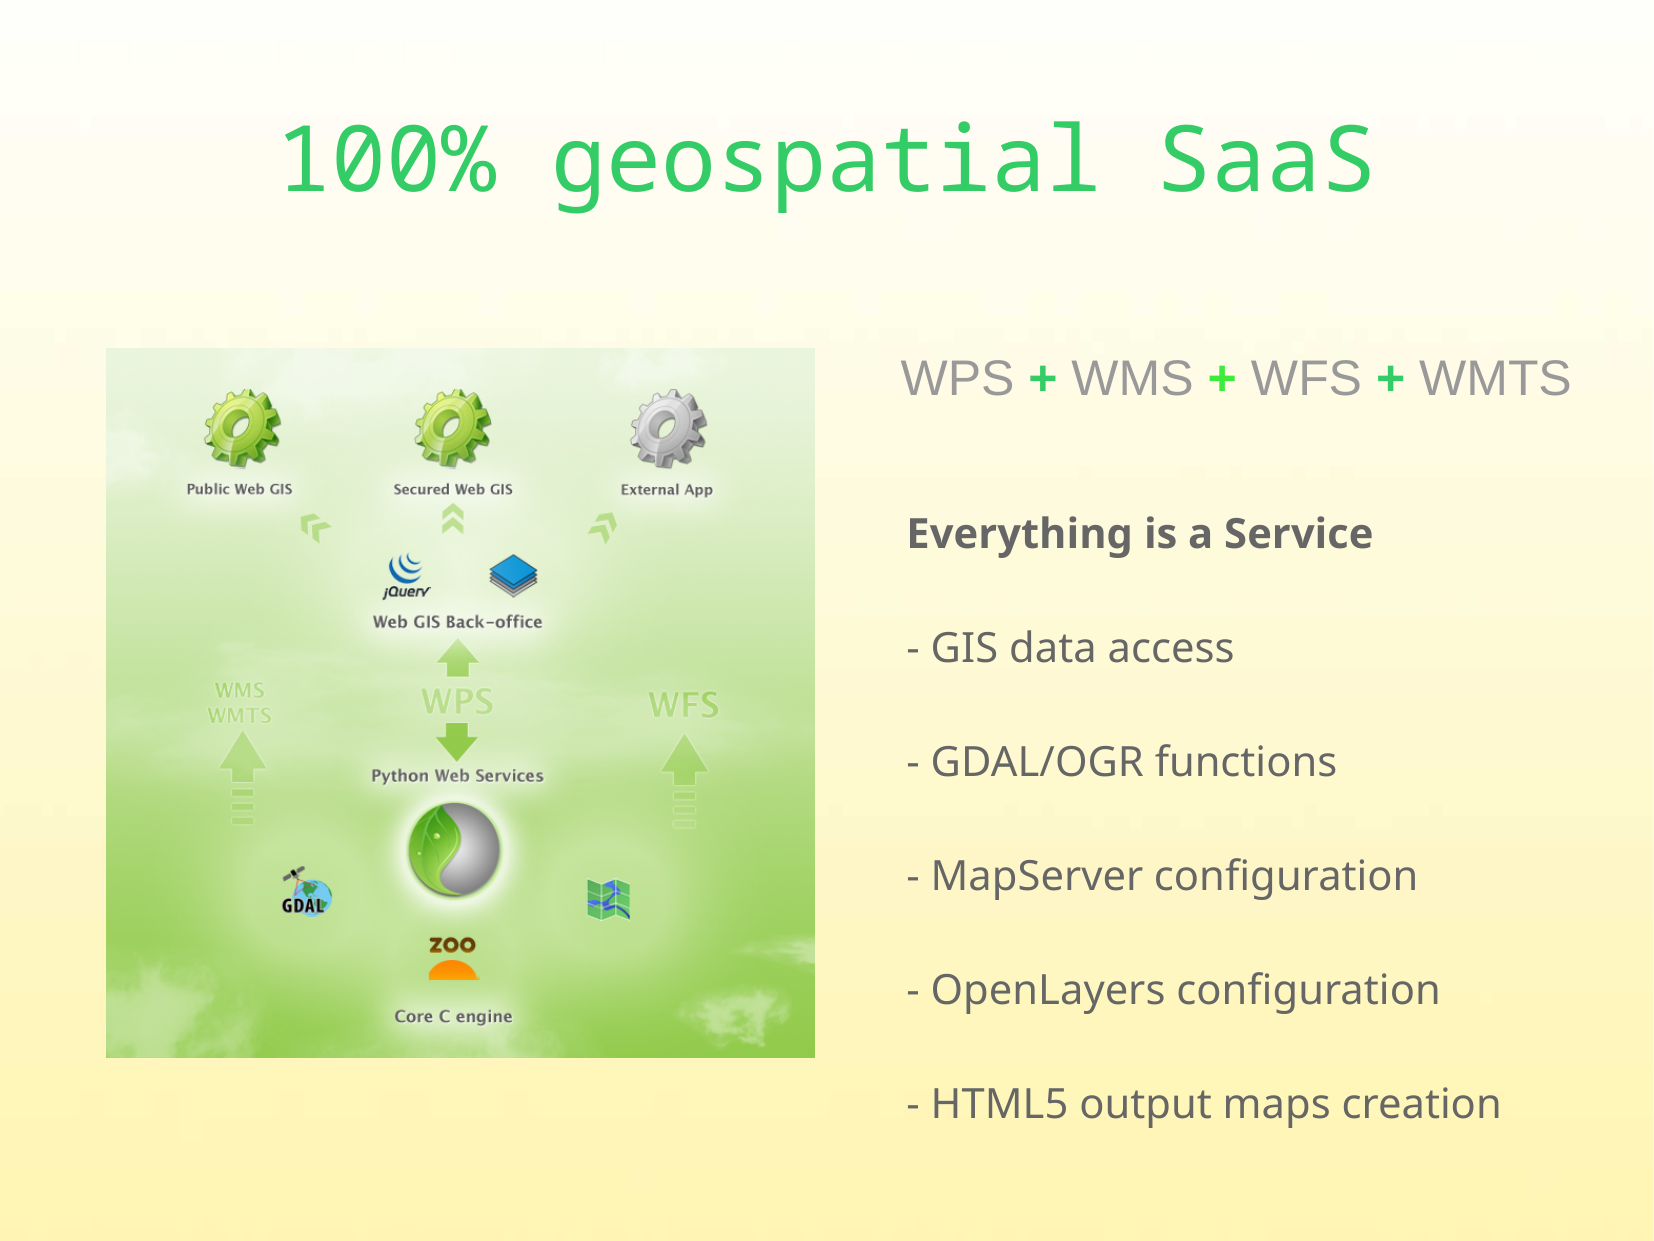

# 100% geospatial SaaS
WPS + WMS + WFS + WMTS
Everything is a Service
- GIS data access
- GDAL/OGR functions
- MapServer configuration
- OpenLayers configuration
- HTML5 output maps creation